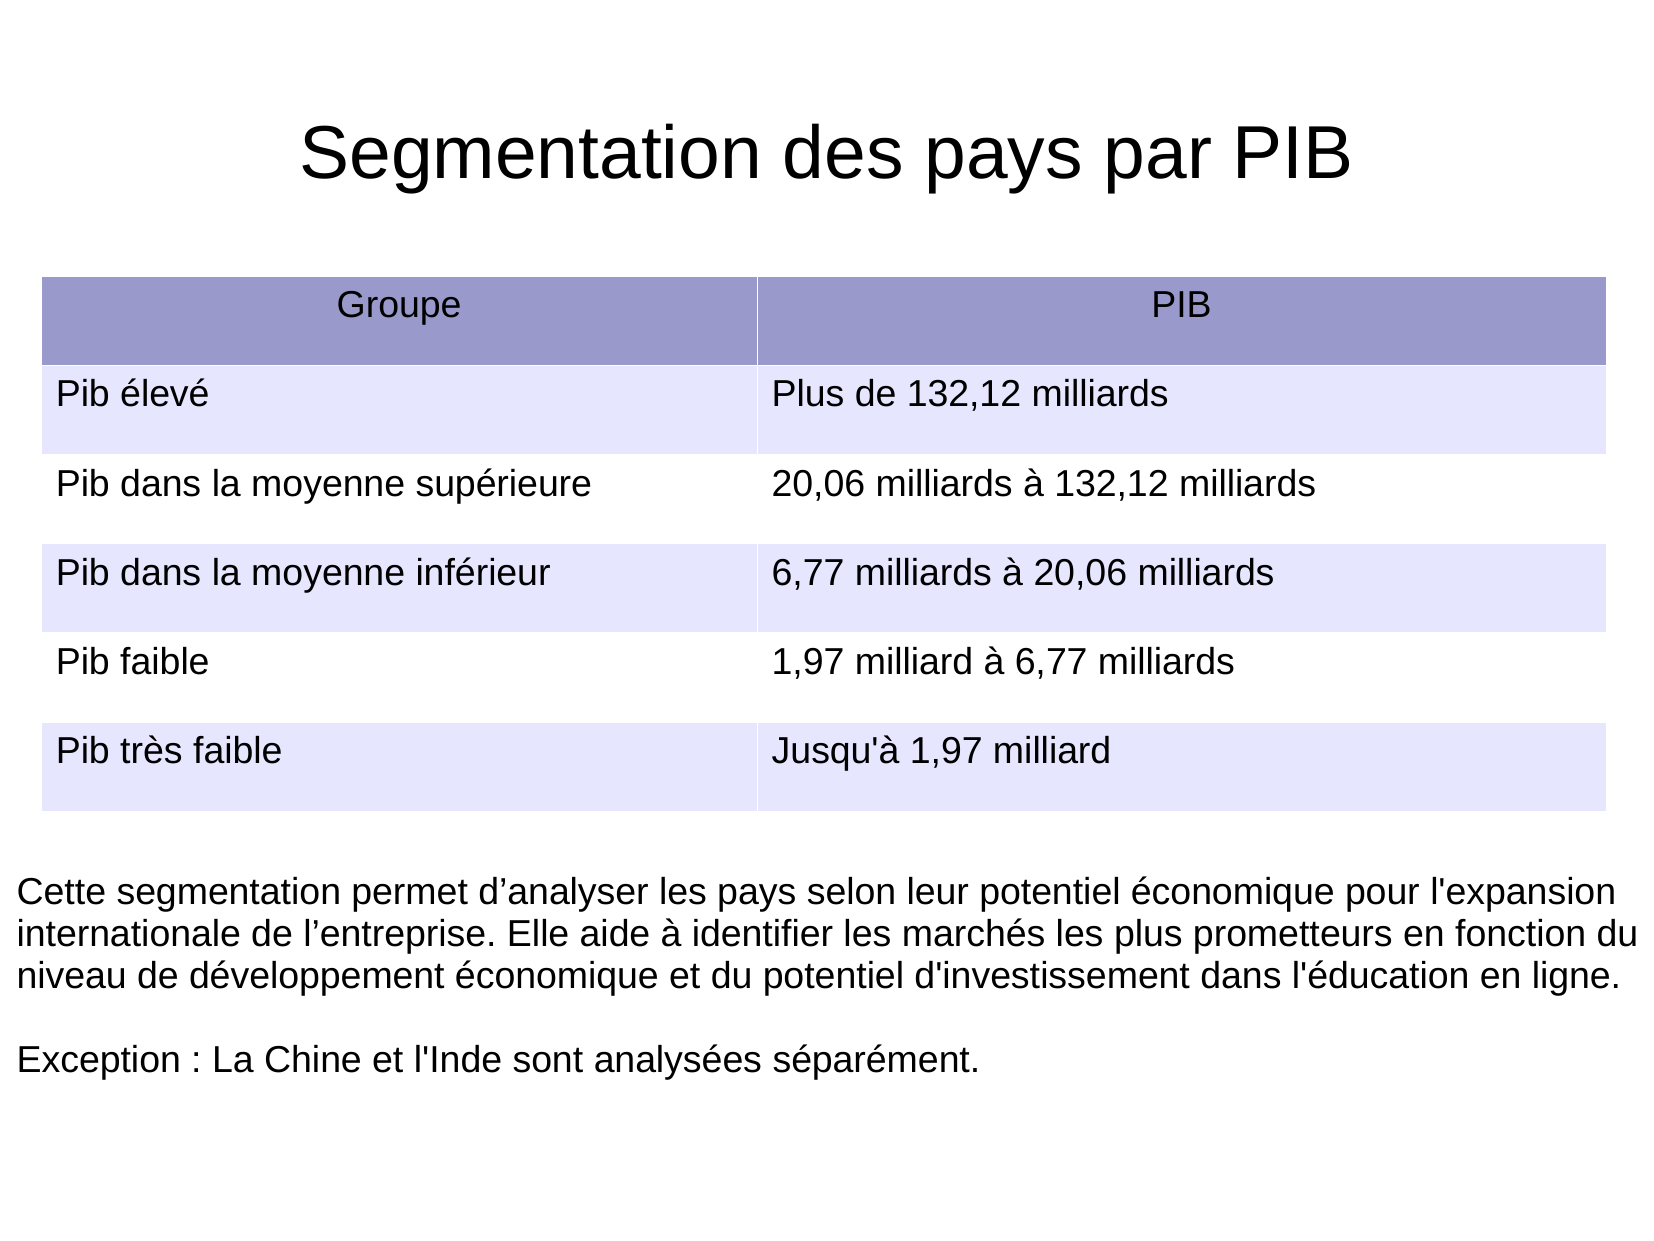

# Segmentation des pays par PIB
| Groupe | PIB |
| --- | --- |
| Pib élevé | Plus de 132,12 milliards |
| Pib dans la moyenne supérieure | 20,06 milliards à 132,12 milliards |
| Pib dans la moyenne inférieur | 6,77 milliards à 20,06 milliards |
| Pib faible | 1,97 milliard à 6,77 milliards |
| Pib très faible | Jusqu'à 1,97 milliard |
Cette segmentation permet d’analyser les pays selon leur potentiel économique pour l'expansion internationale de l’entreprise. Elle aide à identifier les marchés les plus prometteurs en fonction du niveau de développement économique et du potentiel d'investissement dans l'éducation en ligne.
Exception : La Chine et l'Inde sont analysées séparément.